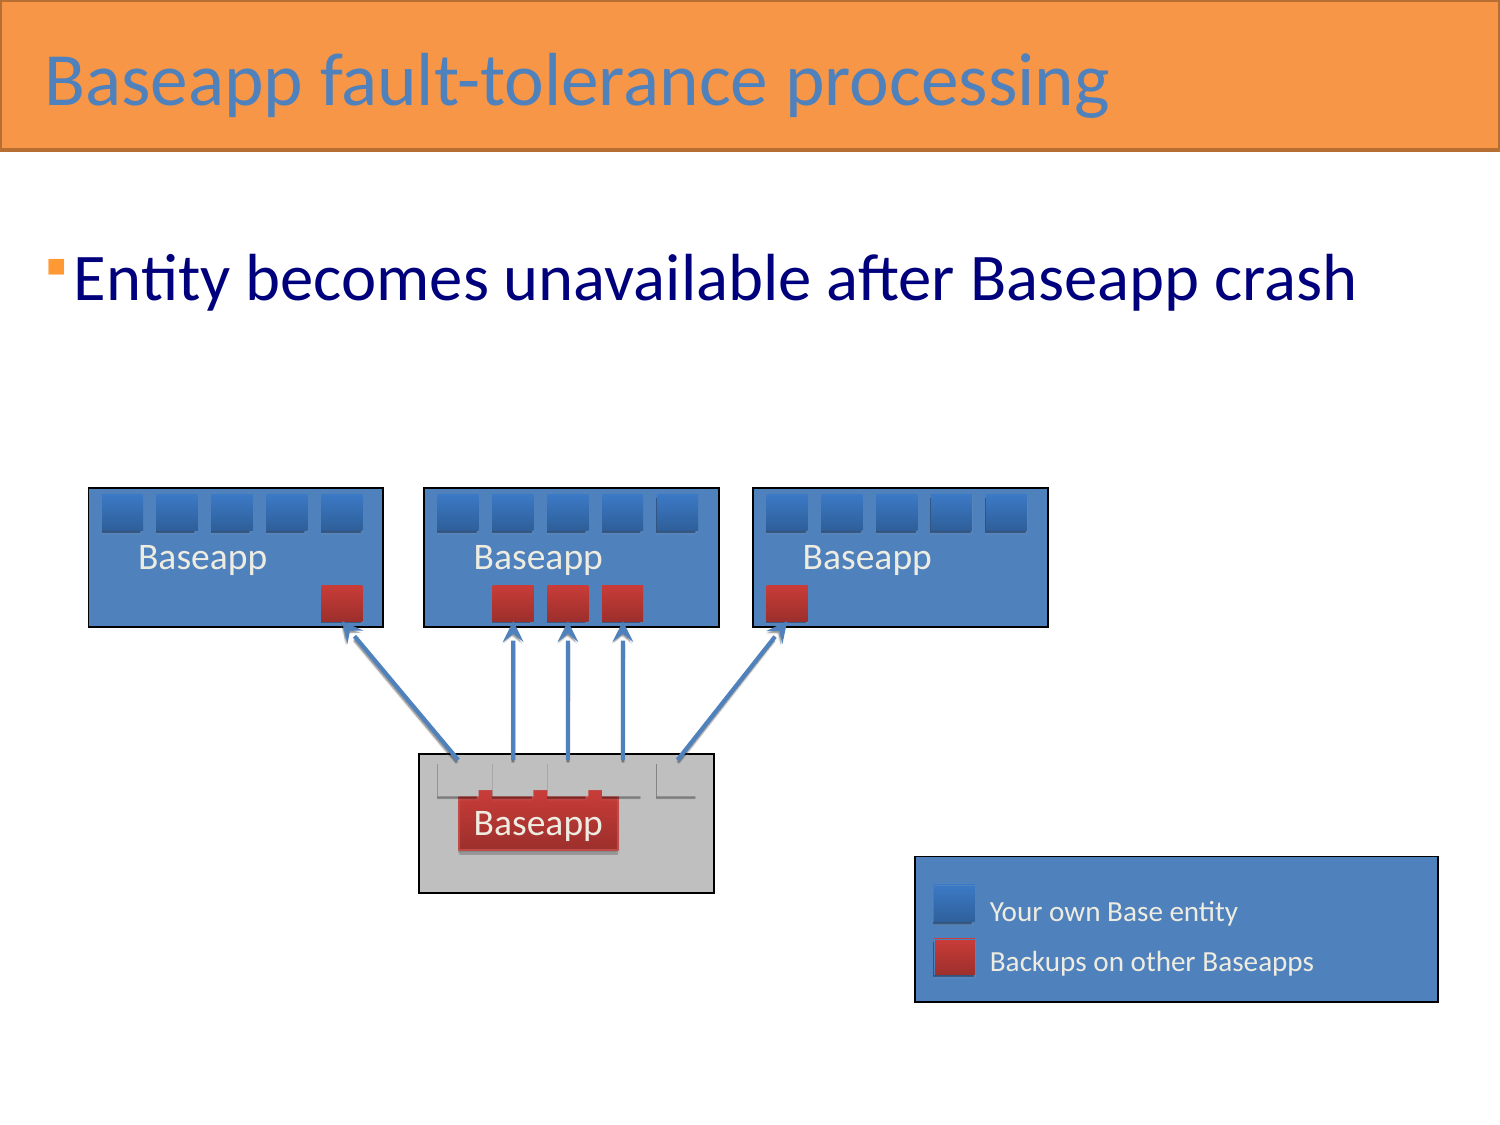

# Baseapp fault-tolerance processing
Entity becomes unavailable after Baseapp crash
Baseapp
Baseapp
Baseapp
Baseapp
Your own Base entity
Backups on other Baseapps